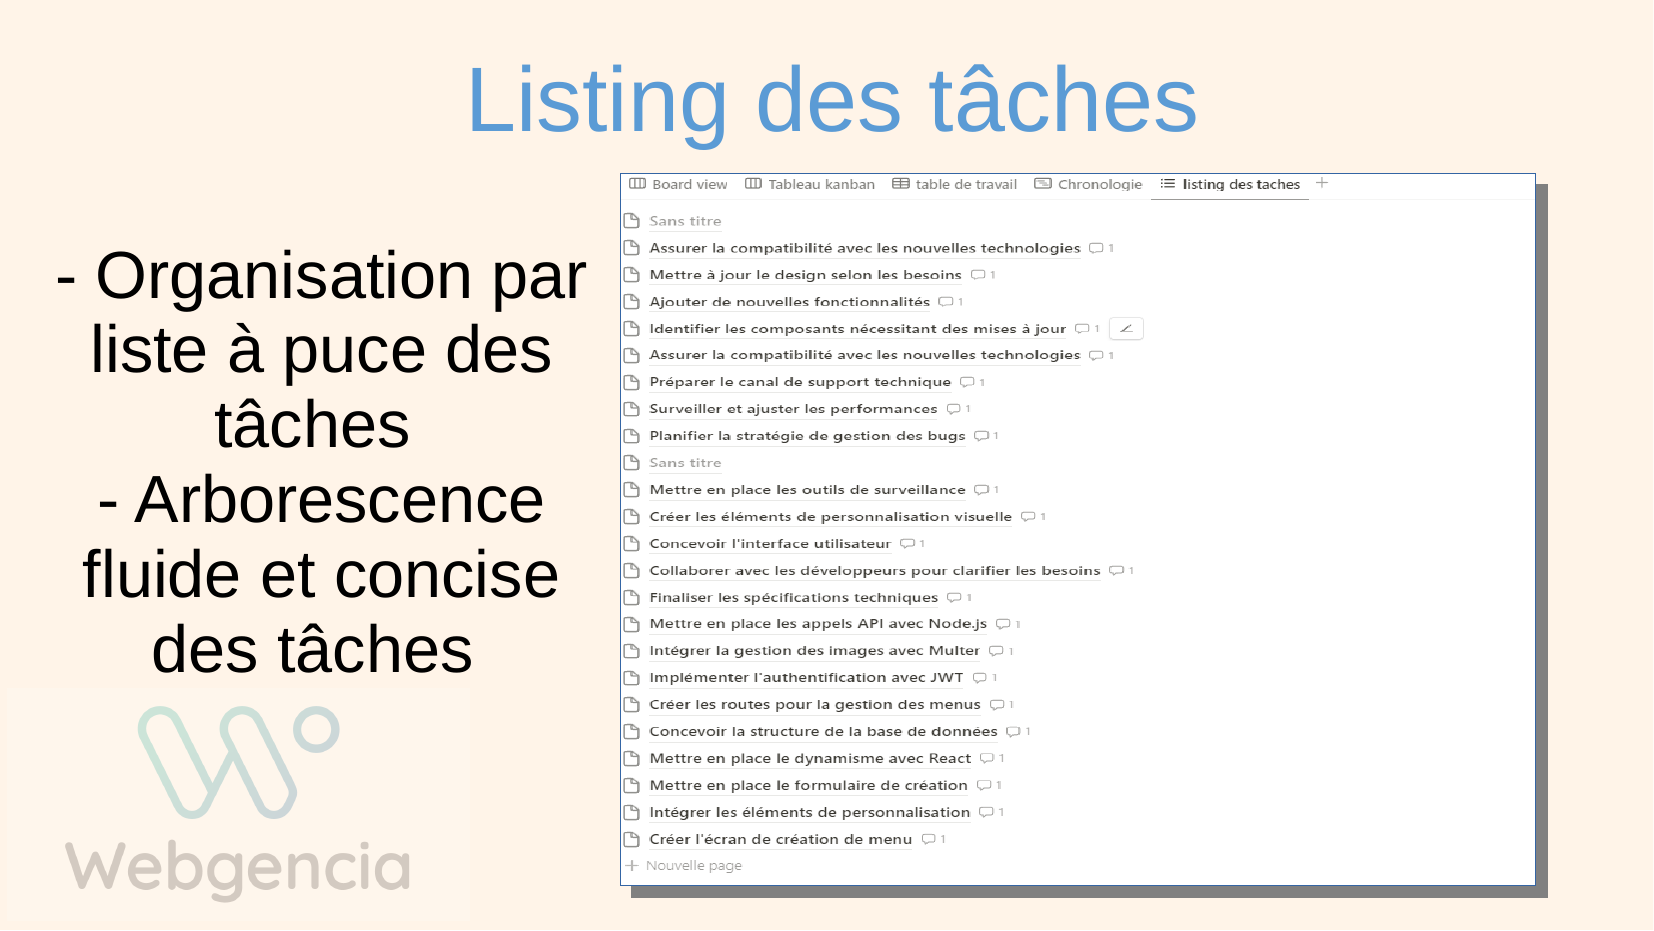

# Listing des tâches
- Organisation par liste à puce des tâches
- Arborescence fluide et concise des tâches